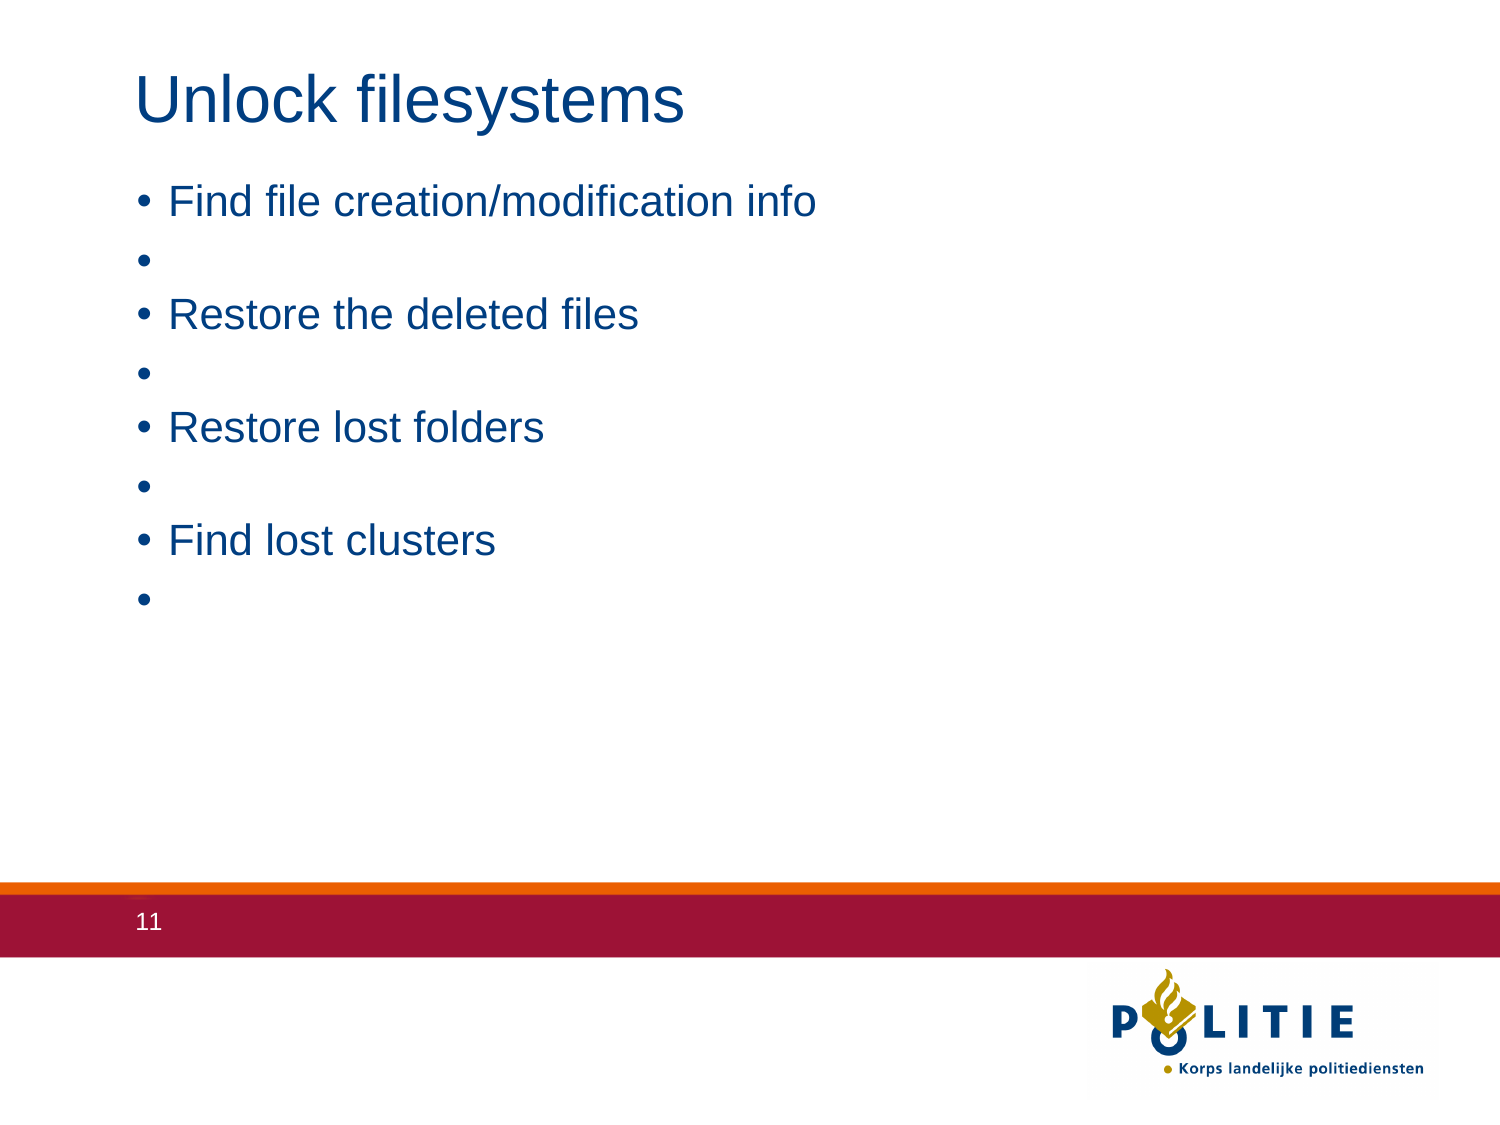

# Unlock filesystems
Find file creation/modification info
Restore the deleted files
Restore lost folders
Find lost clusters